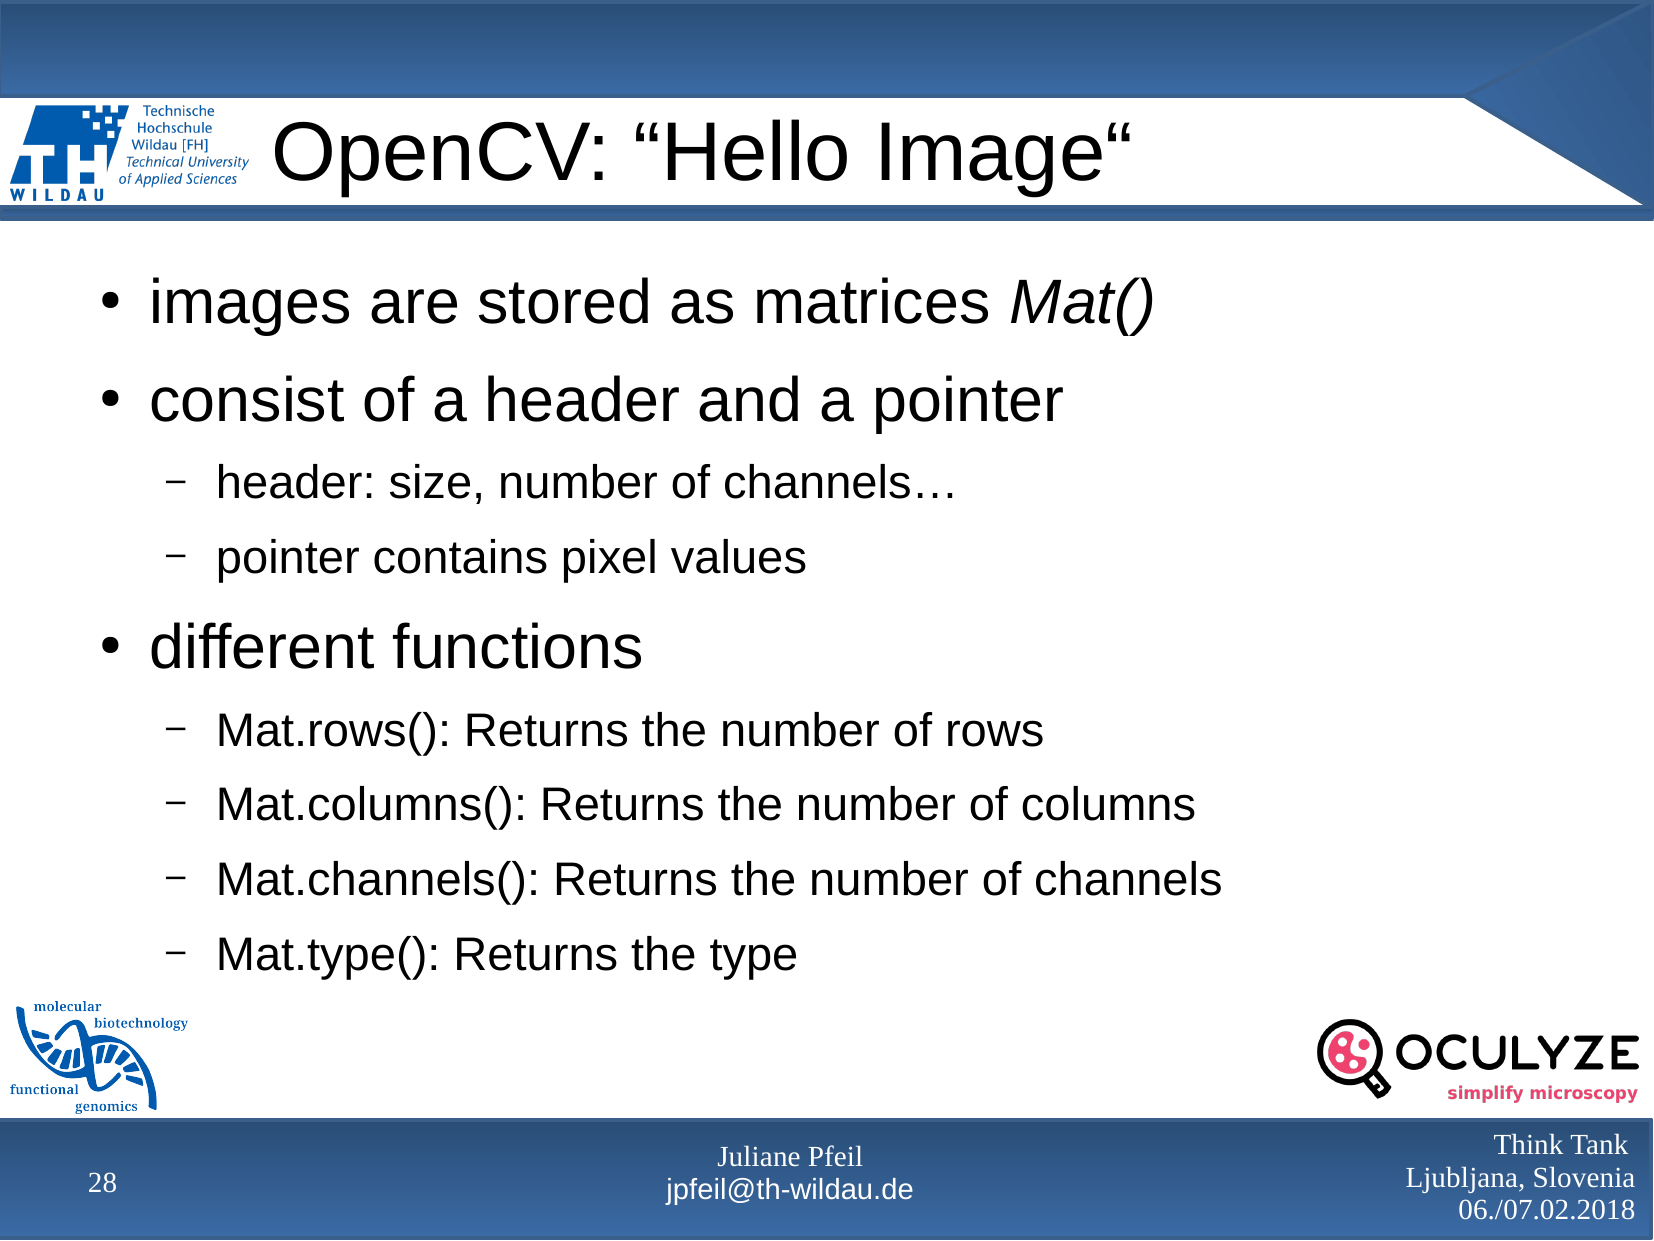

# OpenCV: “Hello Image“
images are stored as matrices Mat()
consist of a header and a pointer
header: size, number of channels…
pointer contains pixel values
different functions
Mat.rows(): Returns the number of rows
Mat.columns(): Returns the number of columns
Mat.channels(): Returns the number of channels
Mat.type(): Returns the type